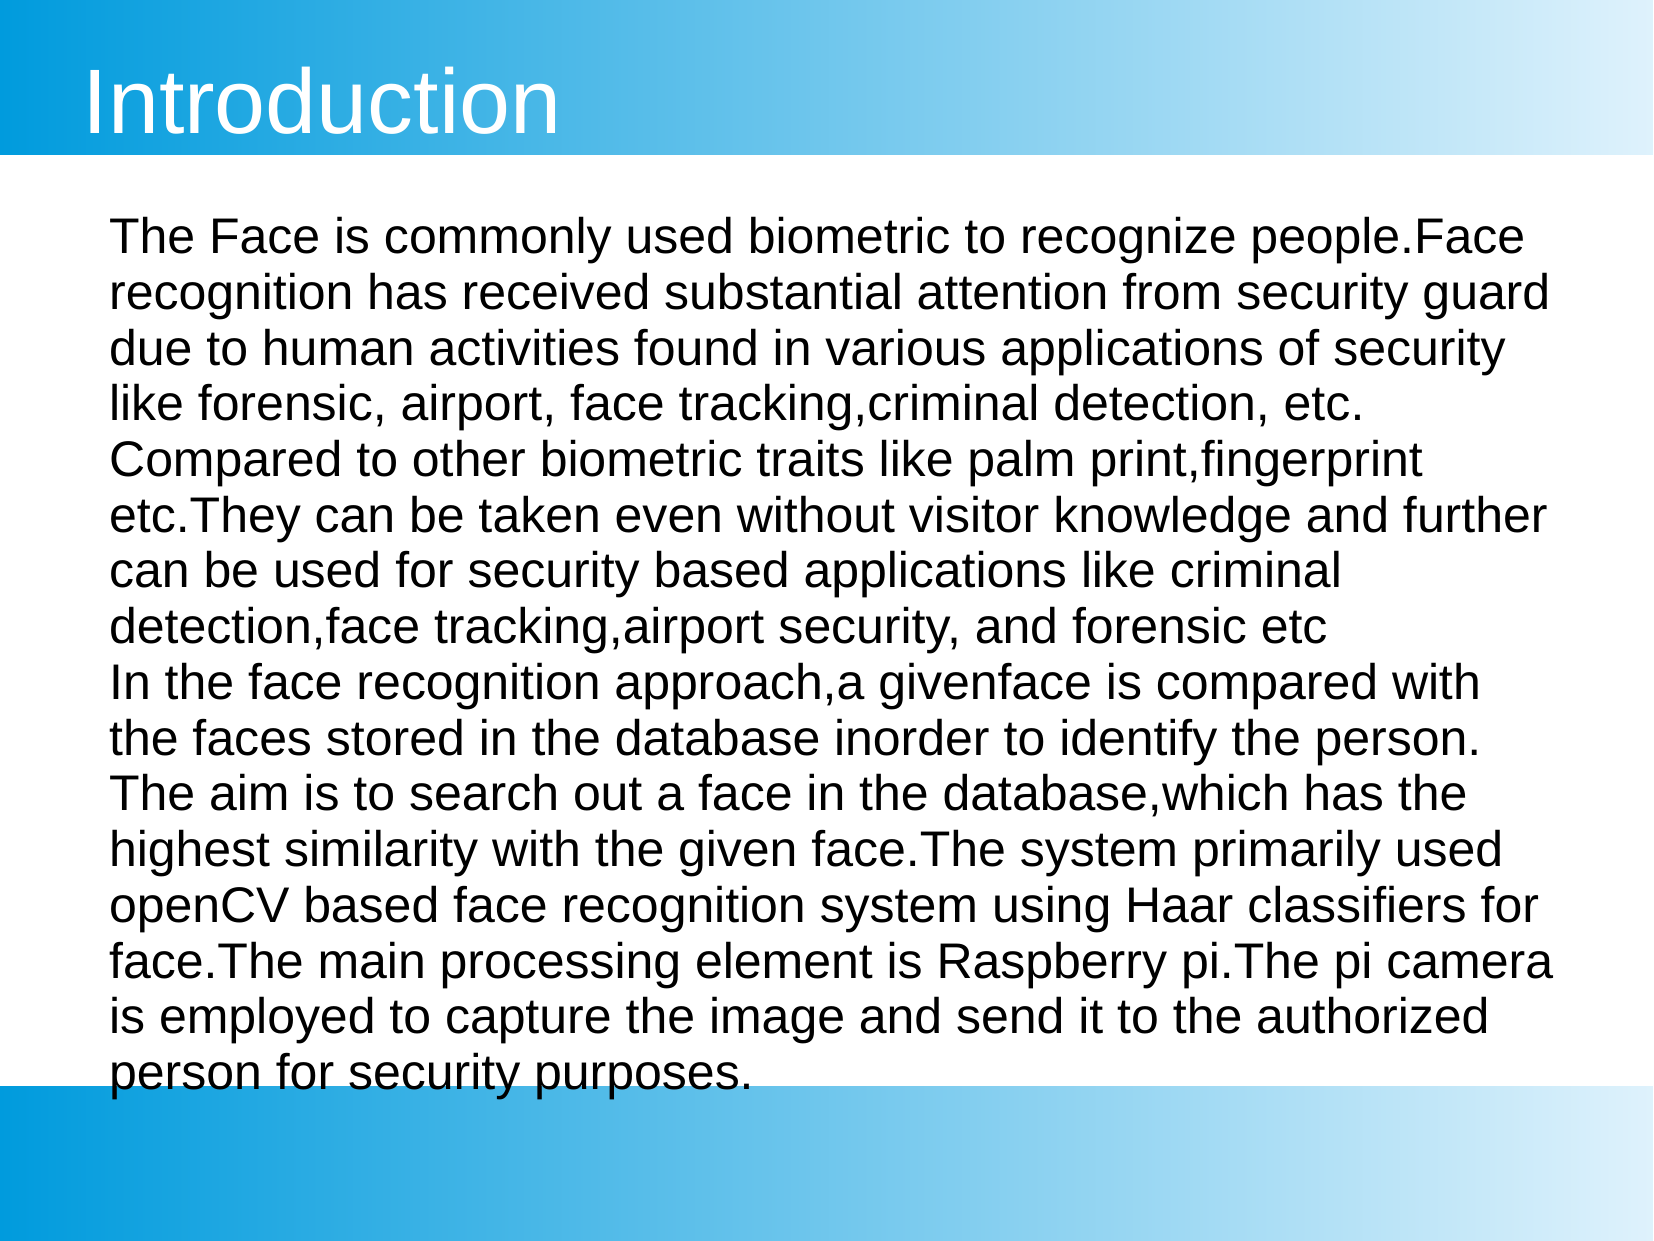

# Introduction
The Face is commonly used biometric to recognize people.Face recognition has received substantial attention from security guard due to human activities found in various applications of security like forensic, airport, face tracking,criminal detection, etc. Compared to other biometric traits like palm print,fingerprint etc.They can be taken even without visitor knowledge and further can be used for security based applications like criminal detection,face tracking,airport security, and forensic etc
In the face recognition approach,a givenface is compared with the faces stored in the database inorder to identify the person. The aim is to search out a face in the database,which has the highest similarity with the given face.The system primarily used openCV based face recognition system using Haar classifiers for face.The main processing element is Raspberry pi.The pi camera is employed to capture the image and send it to the authorized person for security purposes.